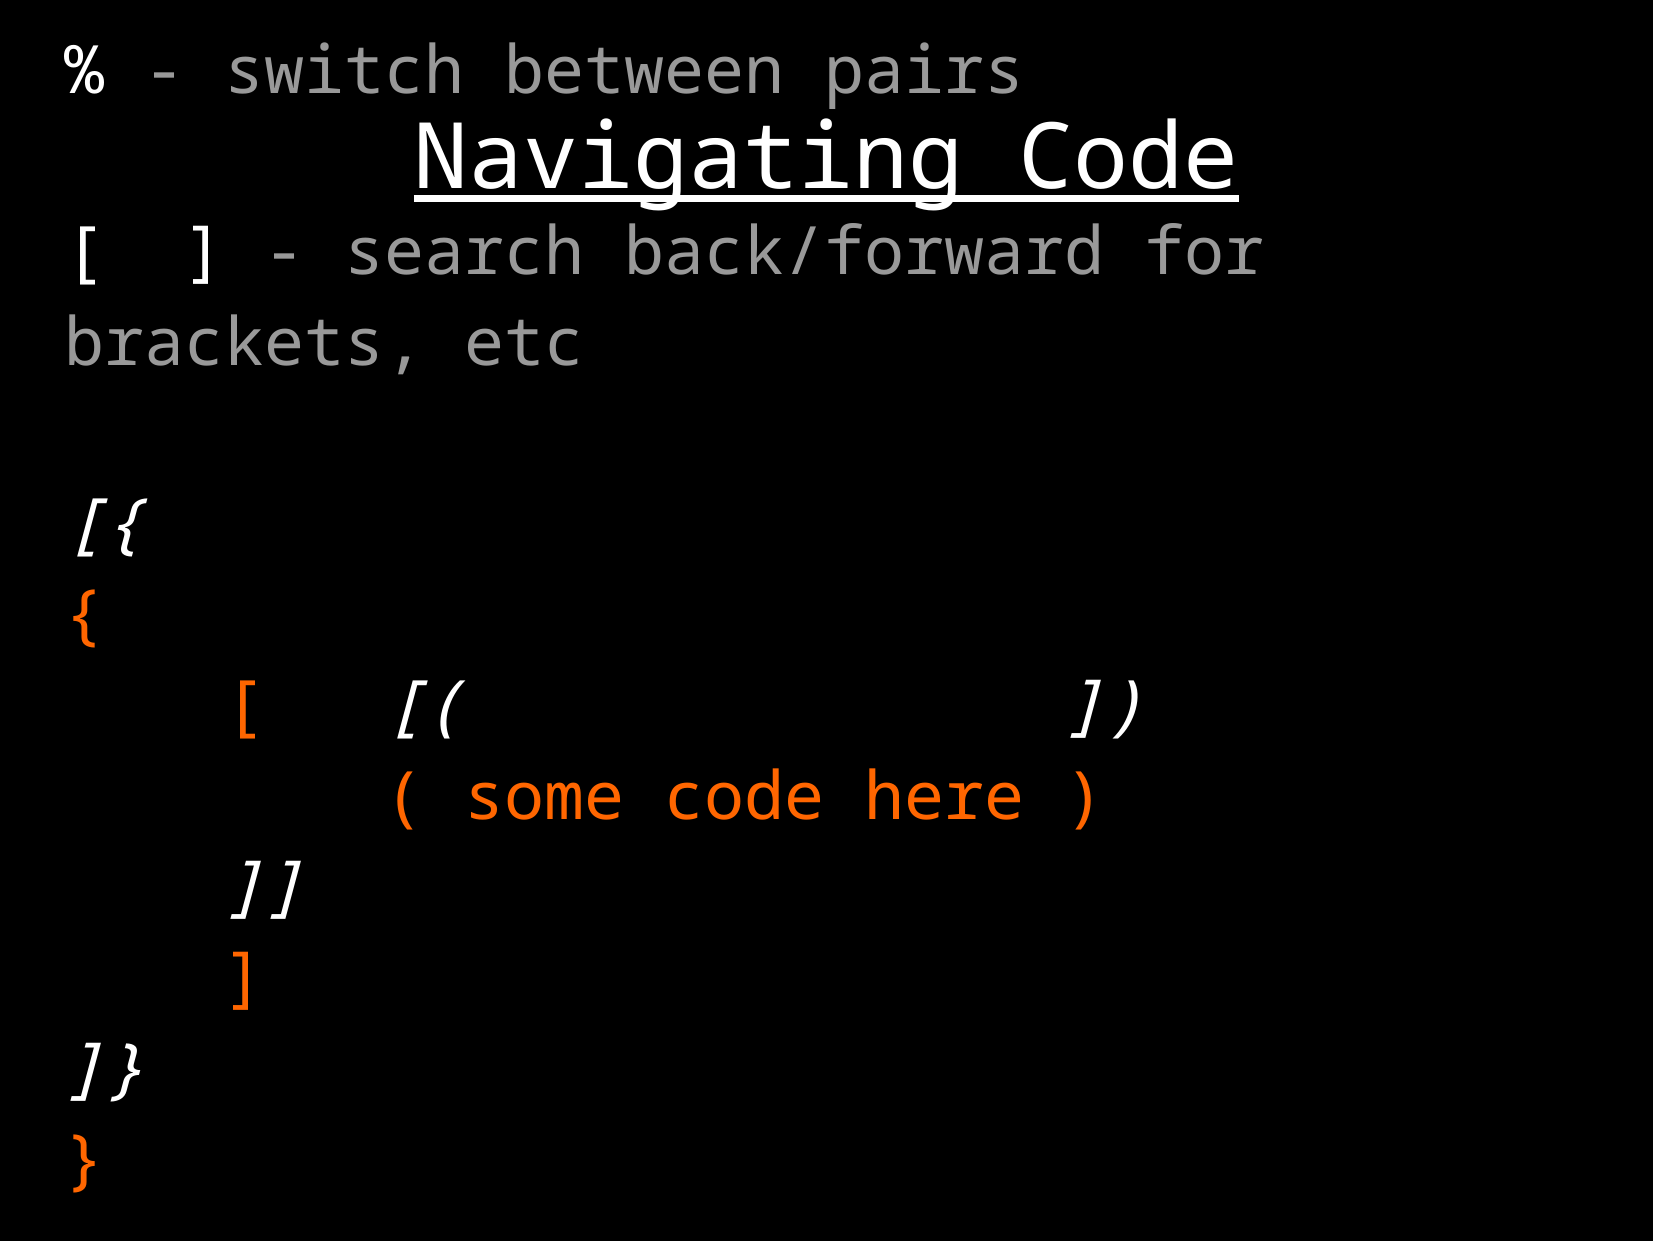

% - switch between pairs
[ ] - search back/forward for brackets, etc
[{
{
 [ [( ])
 ( some code here )
 ]]
 ]
]}
}
# Navigating Code